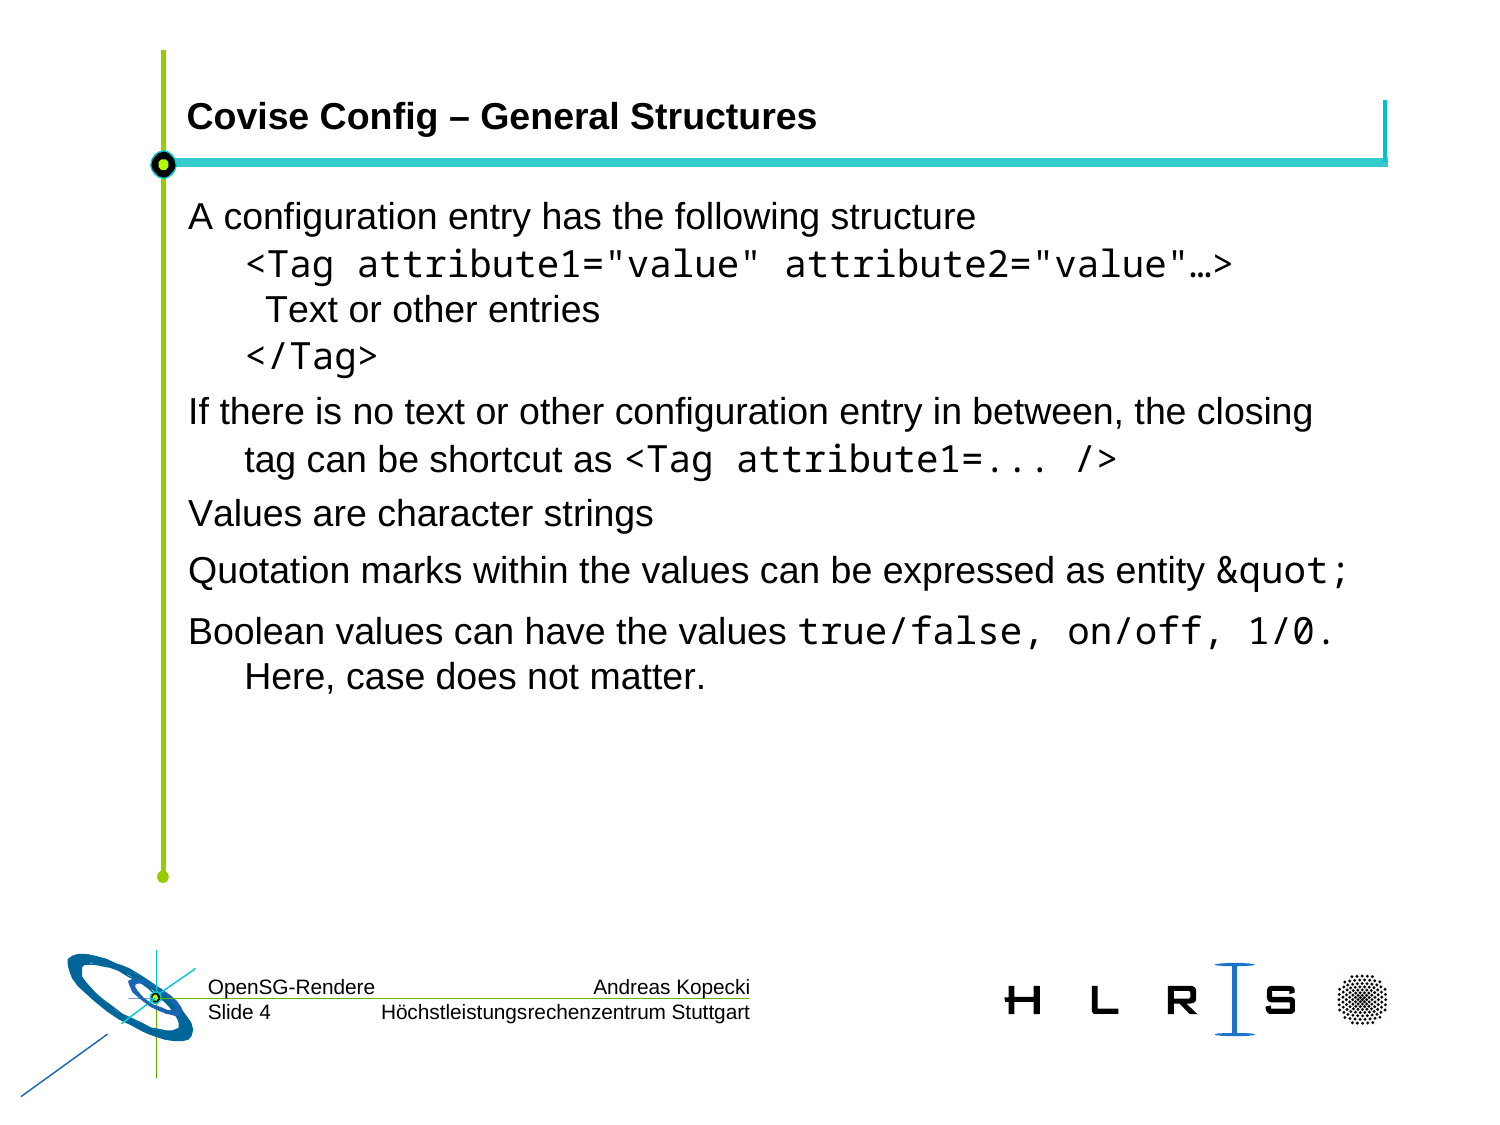

# Covise Config – General Structures
A configuration entry has the following structure
<Tag attribute1="value" attribute2="value"…>
 Text or other entries
</Tag>
If there is no text or other configuration entry in between, the closing tag can be shortcut as <Tag attribute1=... />
Values are character strings
Quotation marks within the values can be expressed as entity &quot;
Boolean values can have the values true/false, on/off, 1/0. Here, case does not matter.
OpenSG-Rendere
4